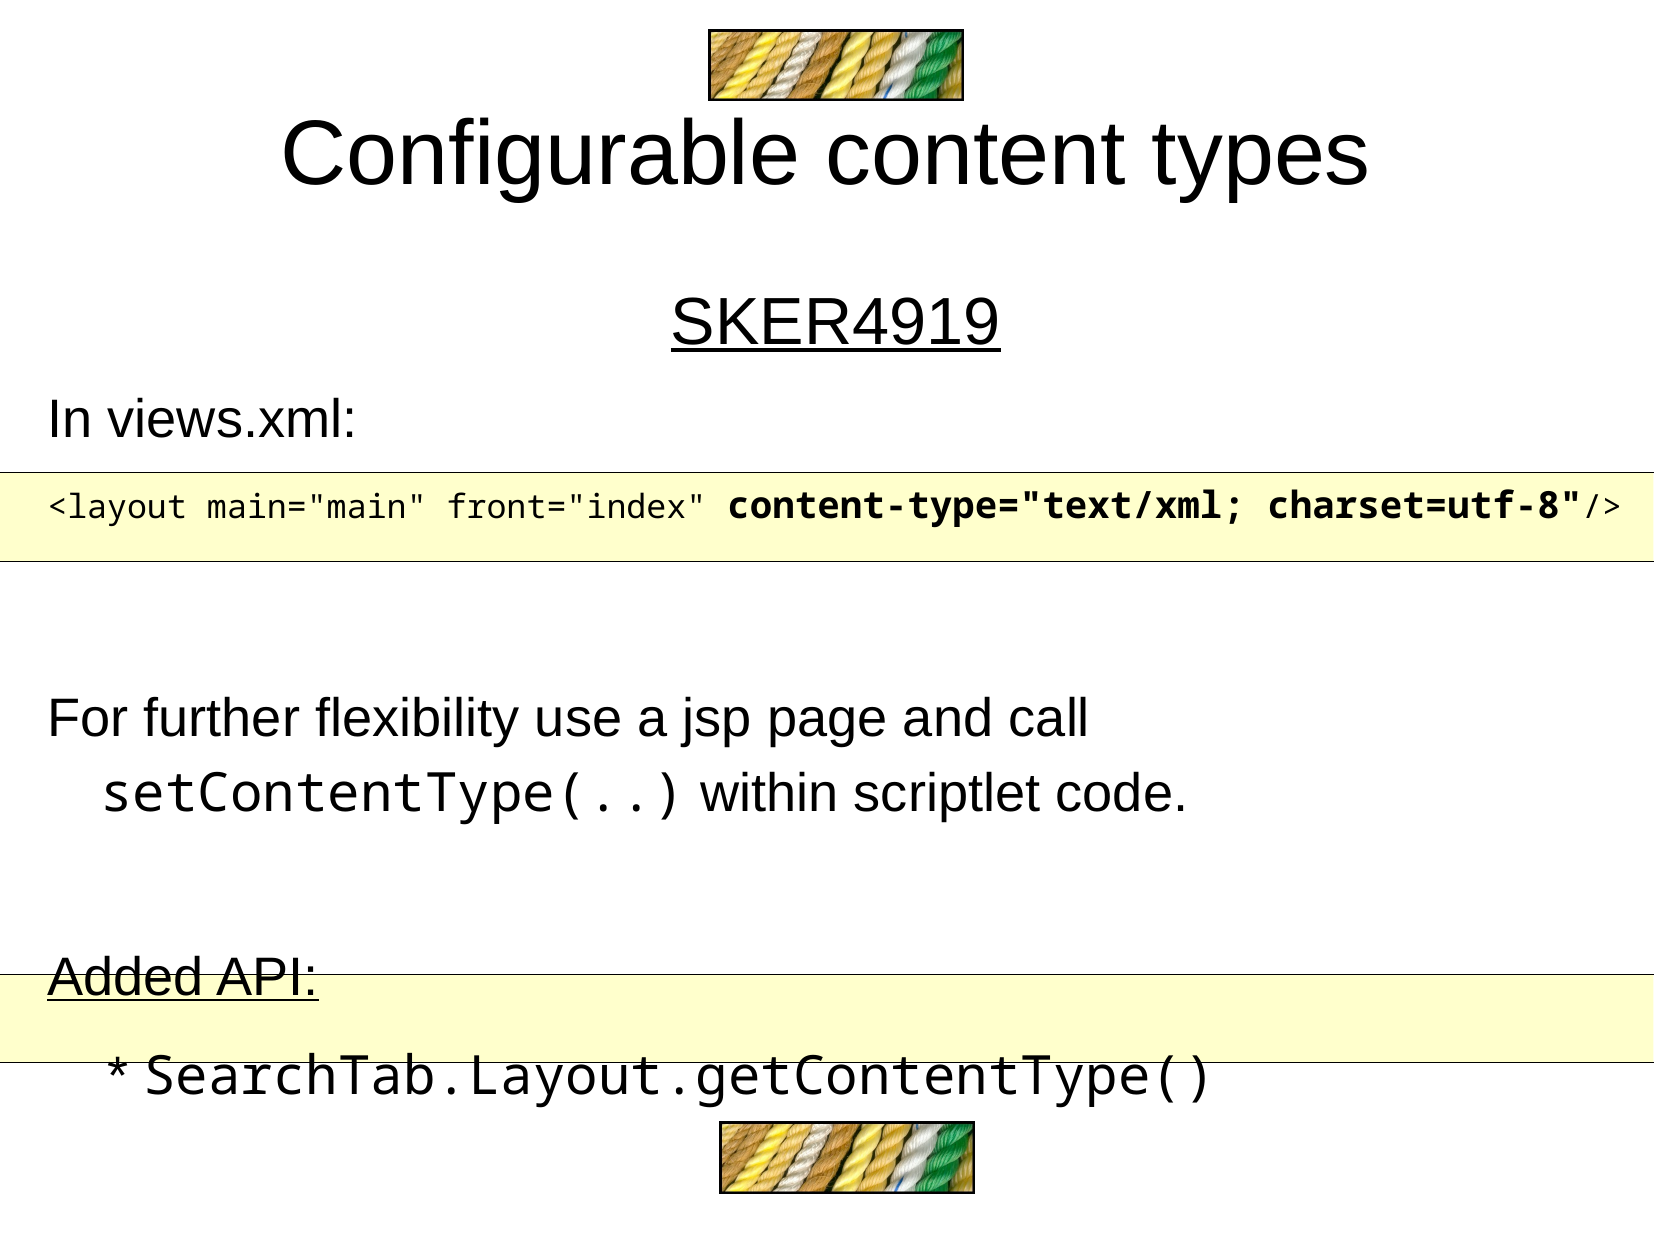

# Configurable content types
SKER4919
In views.xml:
<layout main="main" front="index" content-type="text/xml; charset=utf-8"/>
For further flexibility use a jsp page and call setContentType(..) within scriptlet code.
Added API:
 * SearchTab.Layout.getContentType()